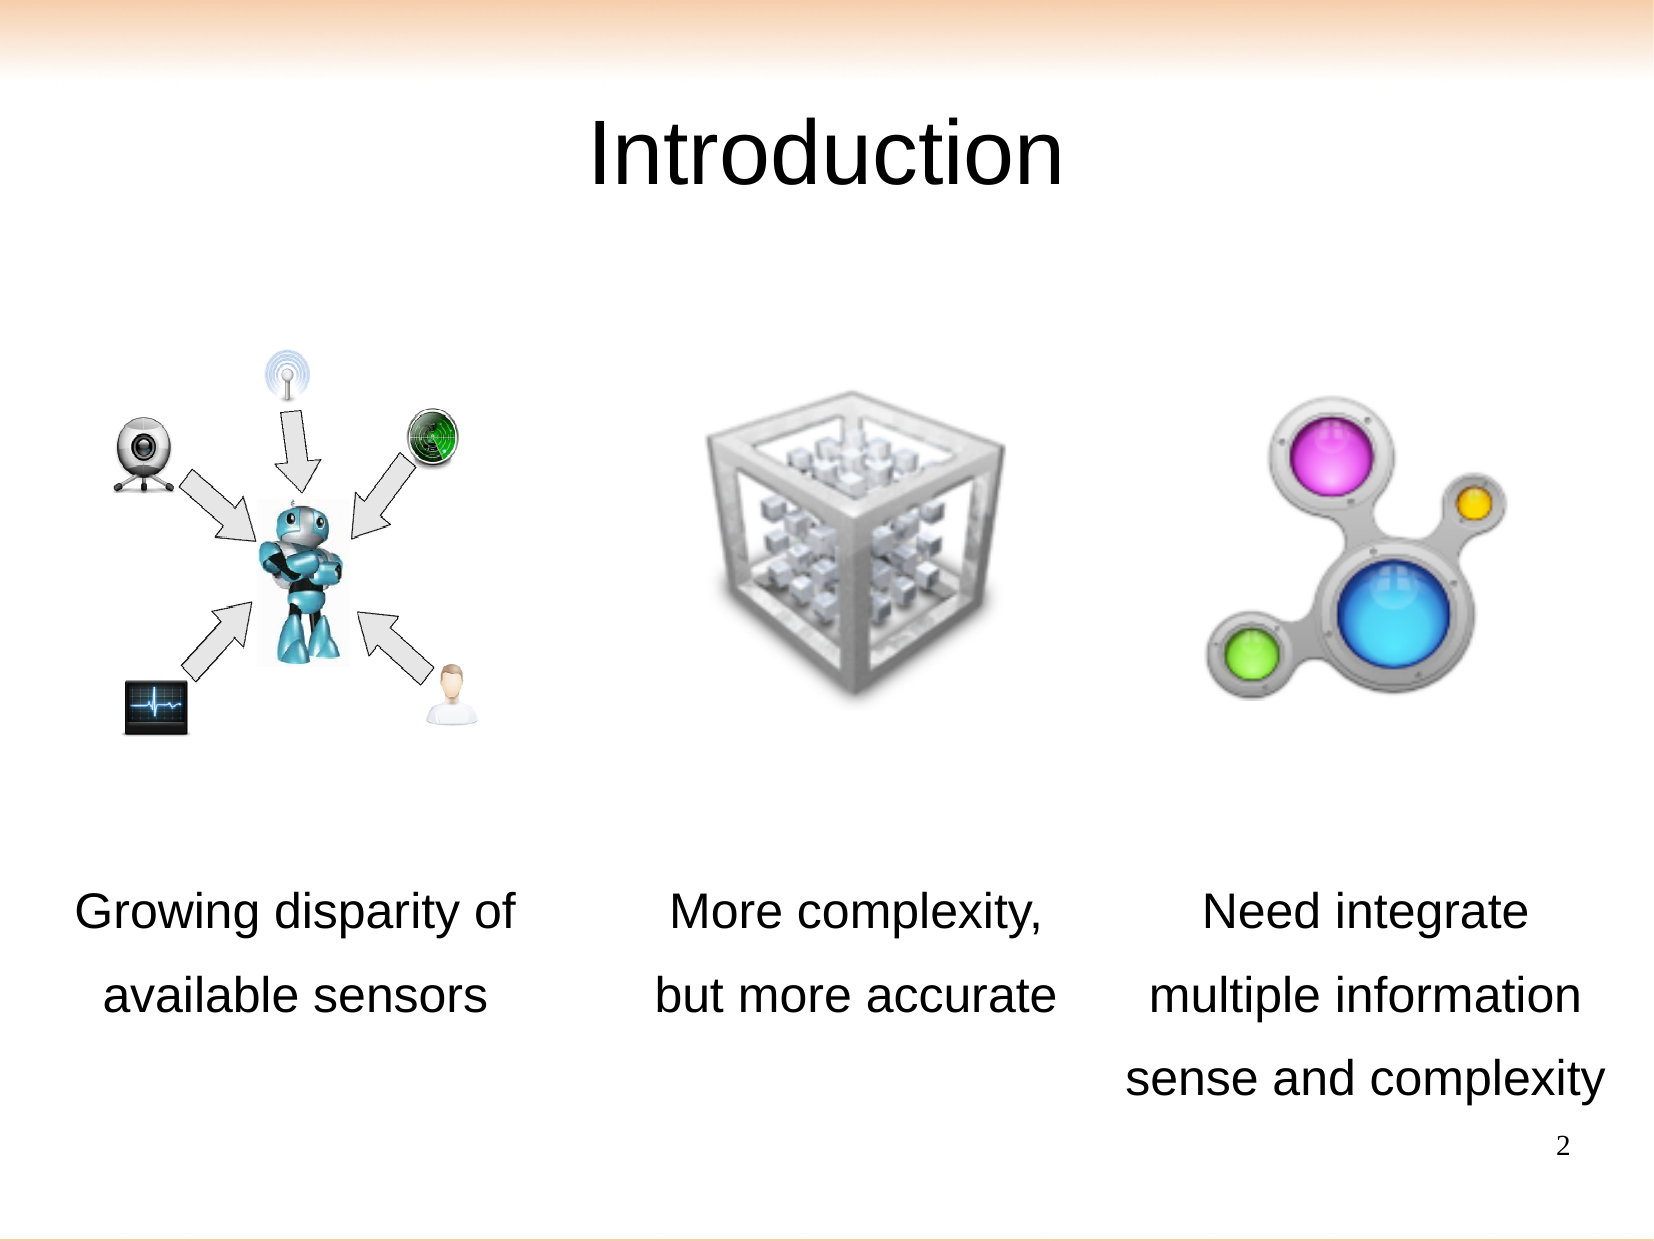

# Introduction
Growing disparity of available sensors
More complexity,
but more accurate
Need integrate multiple information sense and complexity
2